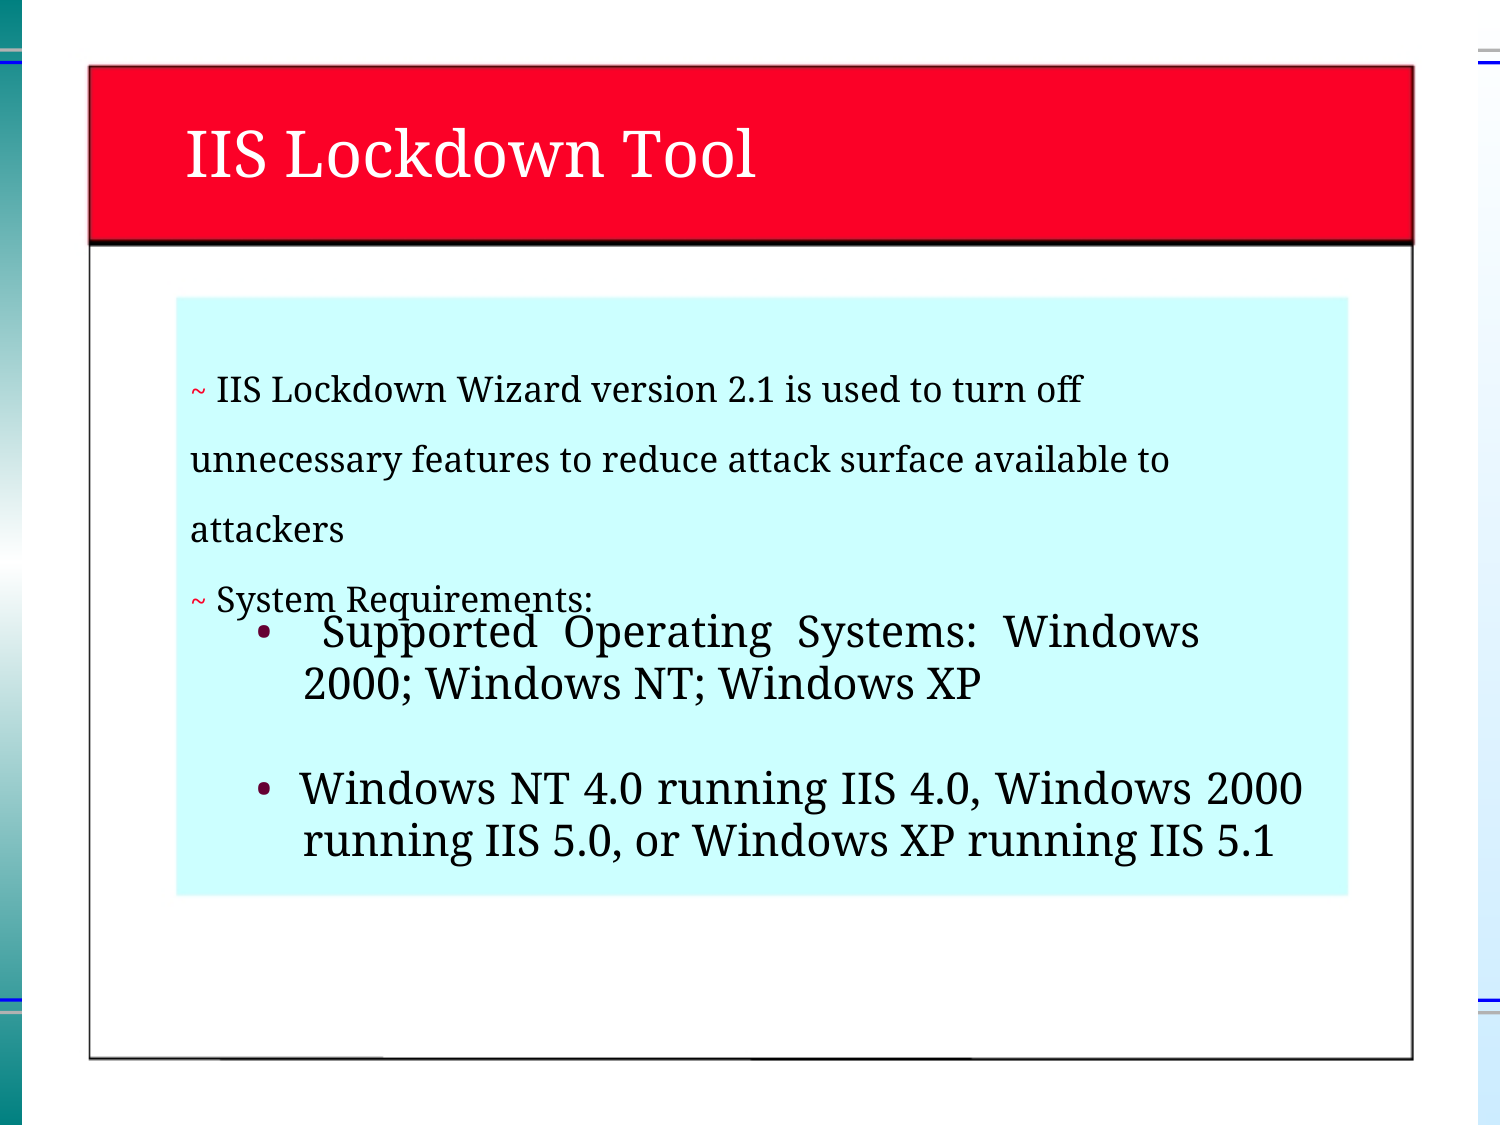

IIS Lockdown Tool
~ IIS Lockdown Wizard version 2.1 is used to turn off unnecessary features to reduce attack surface available to attackers
~ System Requirements:
• Supported Operating Systems: Windows 2000; Windows NT; Windows XP
• Windows NT 4.0 running IIS 4.0, Windows 2000 running IIS 5.0, or Windows XP running IIS 5.1